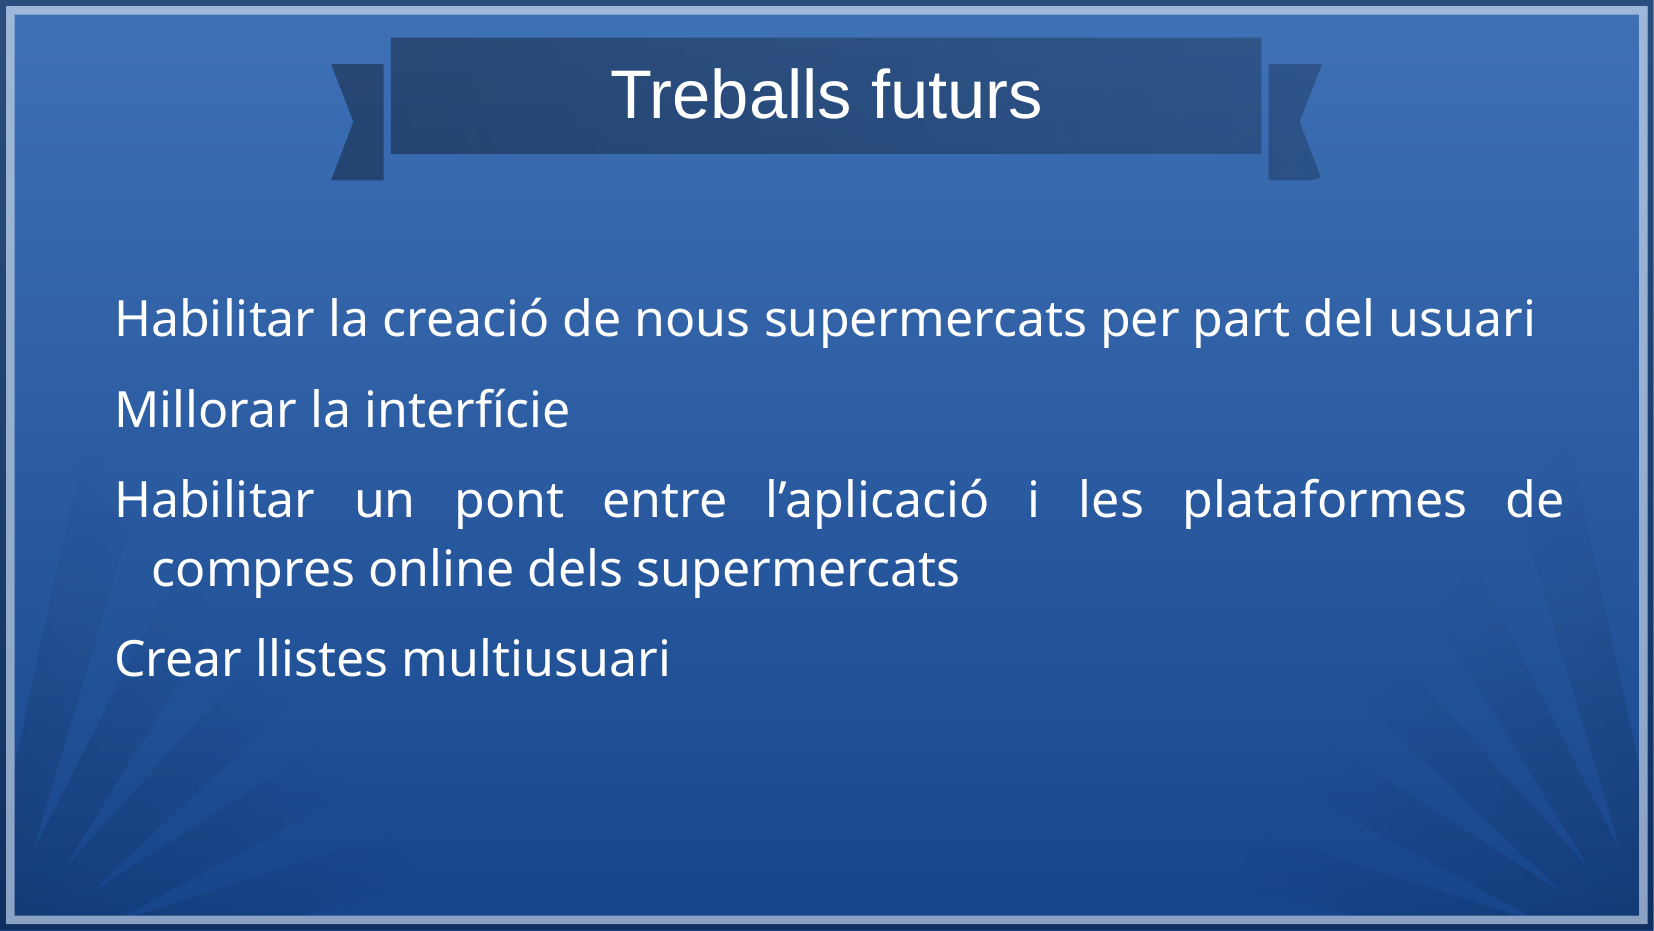

# Treballs futurs
Habilitar la creació de nous supermercats per part del usuari
Millorar la interfície
Habilitar un pont entre l’aplicació i les plataformes de compres online dels supermercats
Crear llistes multiusuari